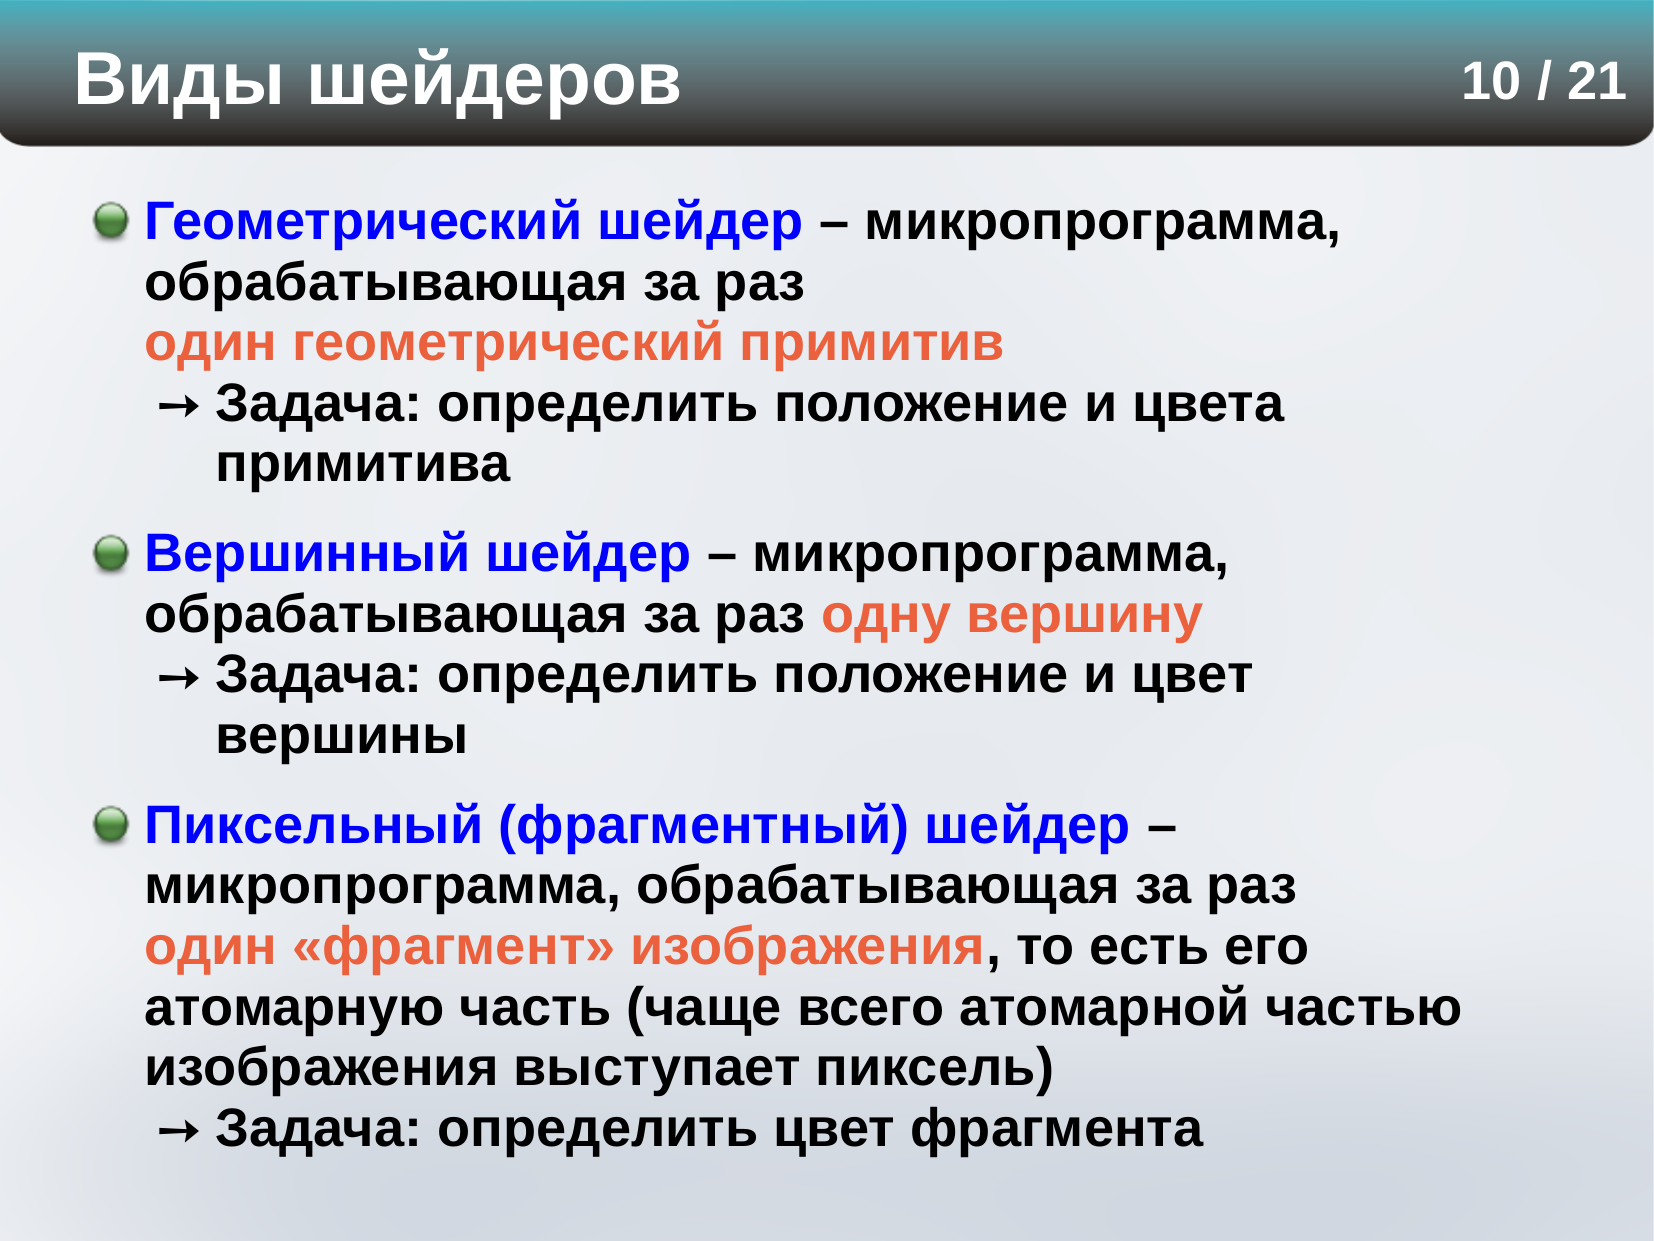

Виды шейдеров
Геометрический шейдер – микропрограмма, обрабатывающая за раз
один геометрический примитив
Задача: определить положение и цвета примитива
Вершинный шейдер – микропрограмма, обрабатывающая за раз одну вершину
Задача: определить положение и цвет вершины
Пиксельный (фрагментный) шейдер – микропрограмма, обрабатывающая за раз
один «фрагмент» изображения, то есть его атомарную часть (чаще всего атомарной частью изображения выступает пиксель)
Задача: определить цвет фрагмента